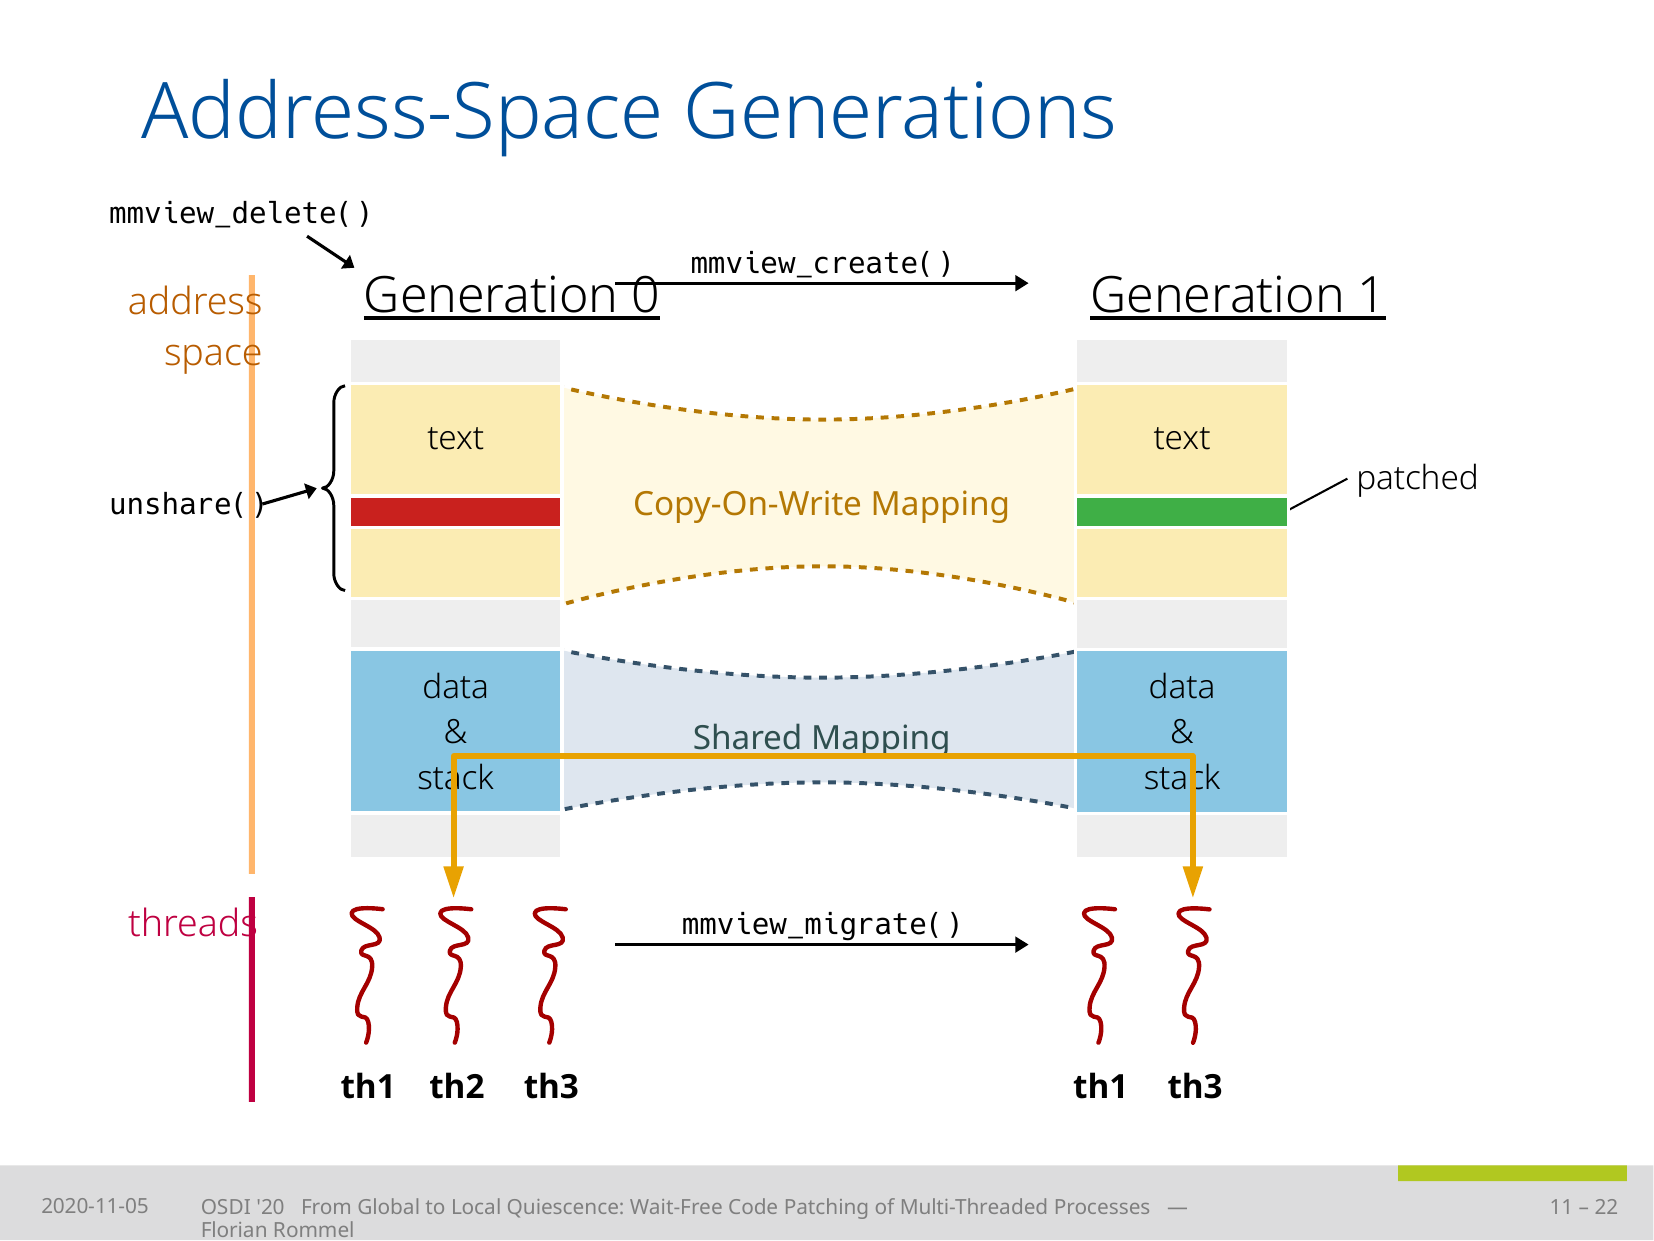

# Address-Space Generations
mmview_delete()
Generation 0
Generation 1
address
space
mmview_create()
text
data
&
stack
text
data
&
stack
unshare()
Copy-On-Write Mapping
patched
Shared Mapping
threads
th1
th2
th3
th1
th3
mmview_migrate()
11